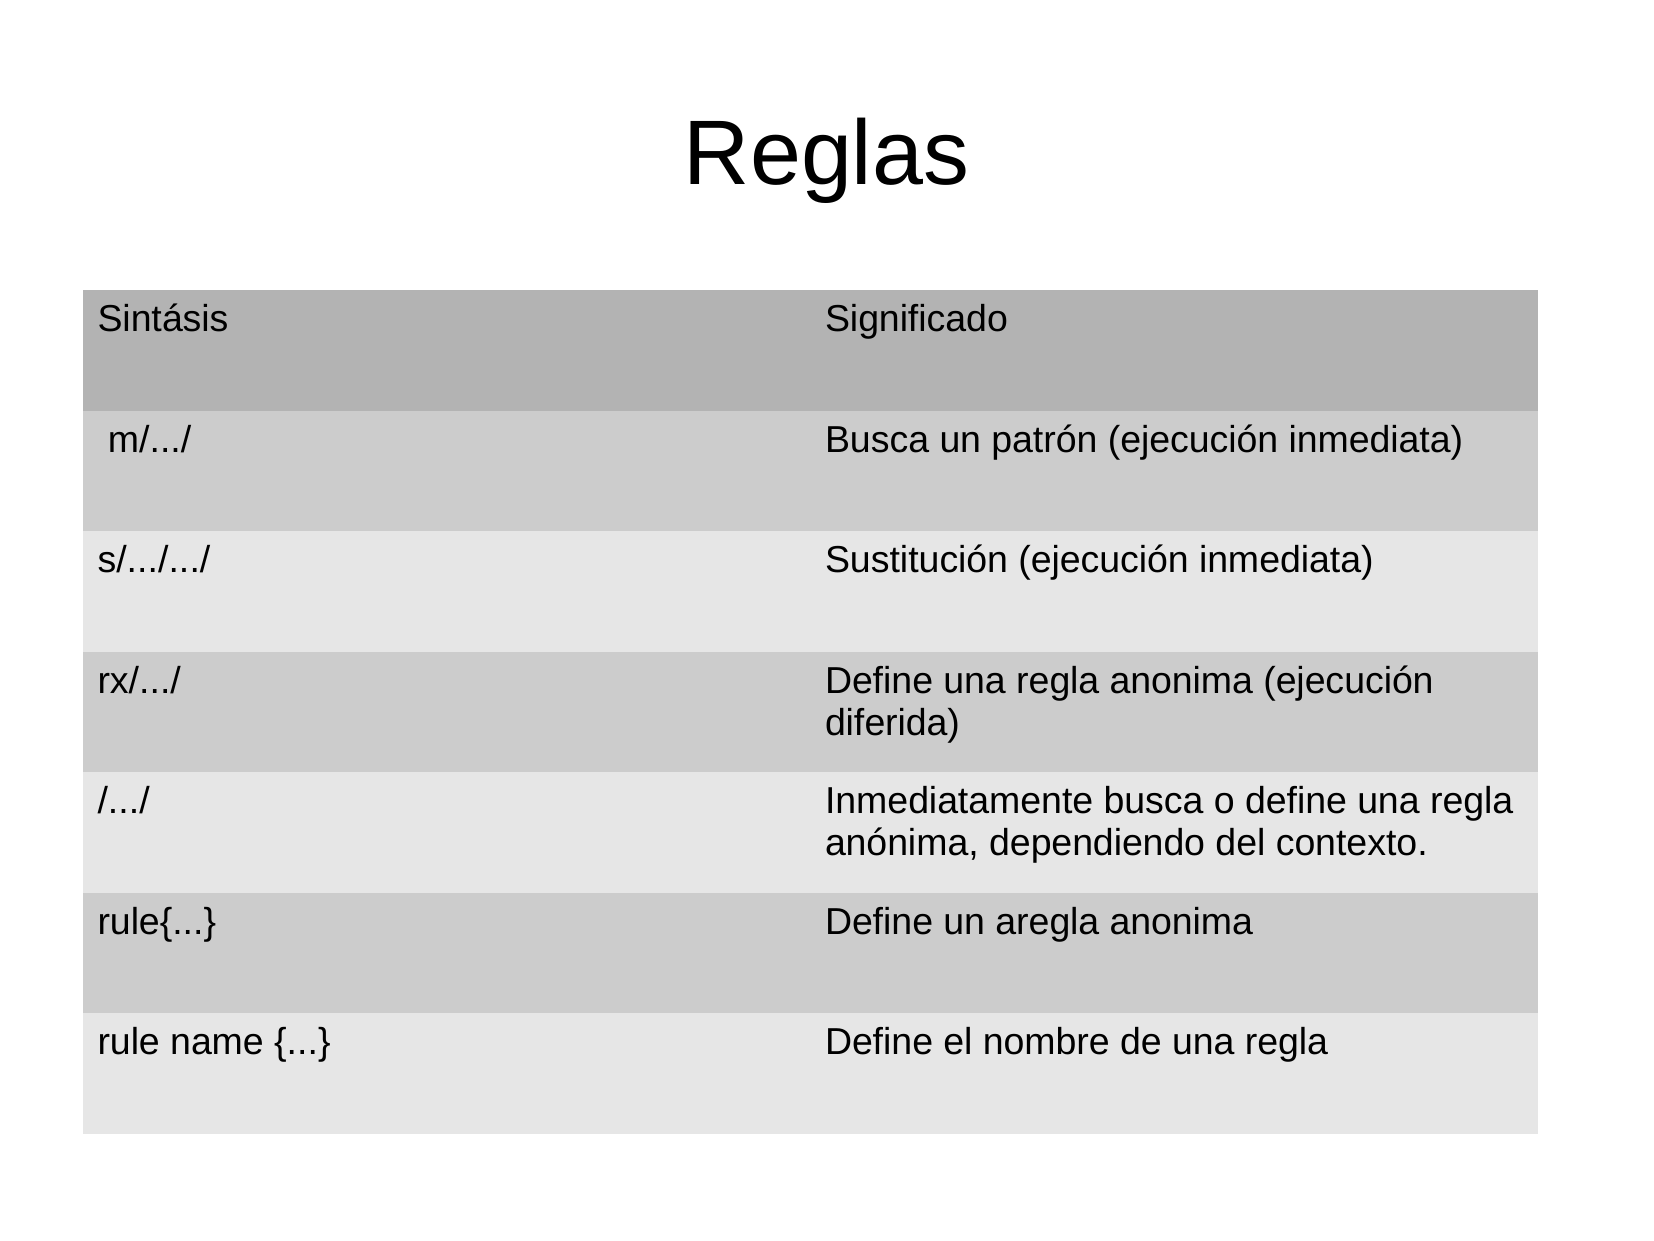

# Reglas
| Sintásis | Significado |
| --- | --- |
| m/.../ | Busca un patrón (ejecución inmediata) |
| s/.../.../ | Sustitución (ejecución inmediata) |
| rx/.../ | Define una regla anonima (ejecución diferida) |
| /.../ | Inmediatamente busca o define una regla anónima, dependiendo del contexto. |
| rule{...} | Define un aregla anonima |
| rule name {...} | Define el nombre de una regla |